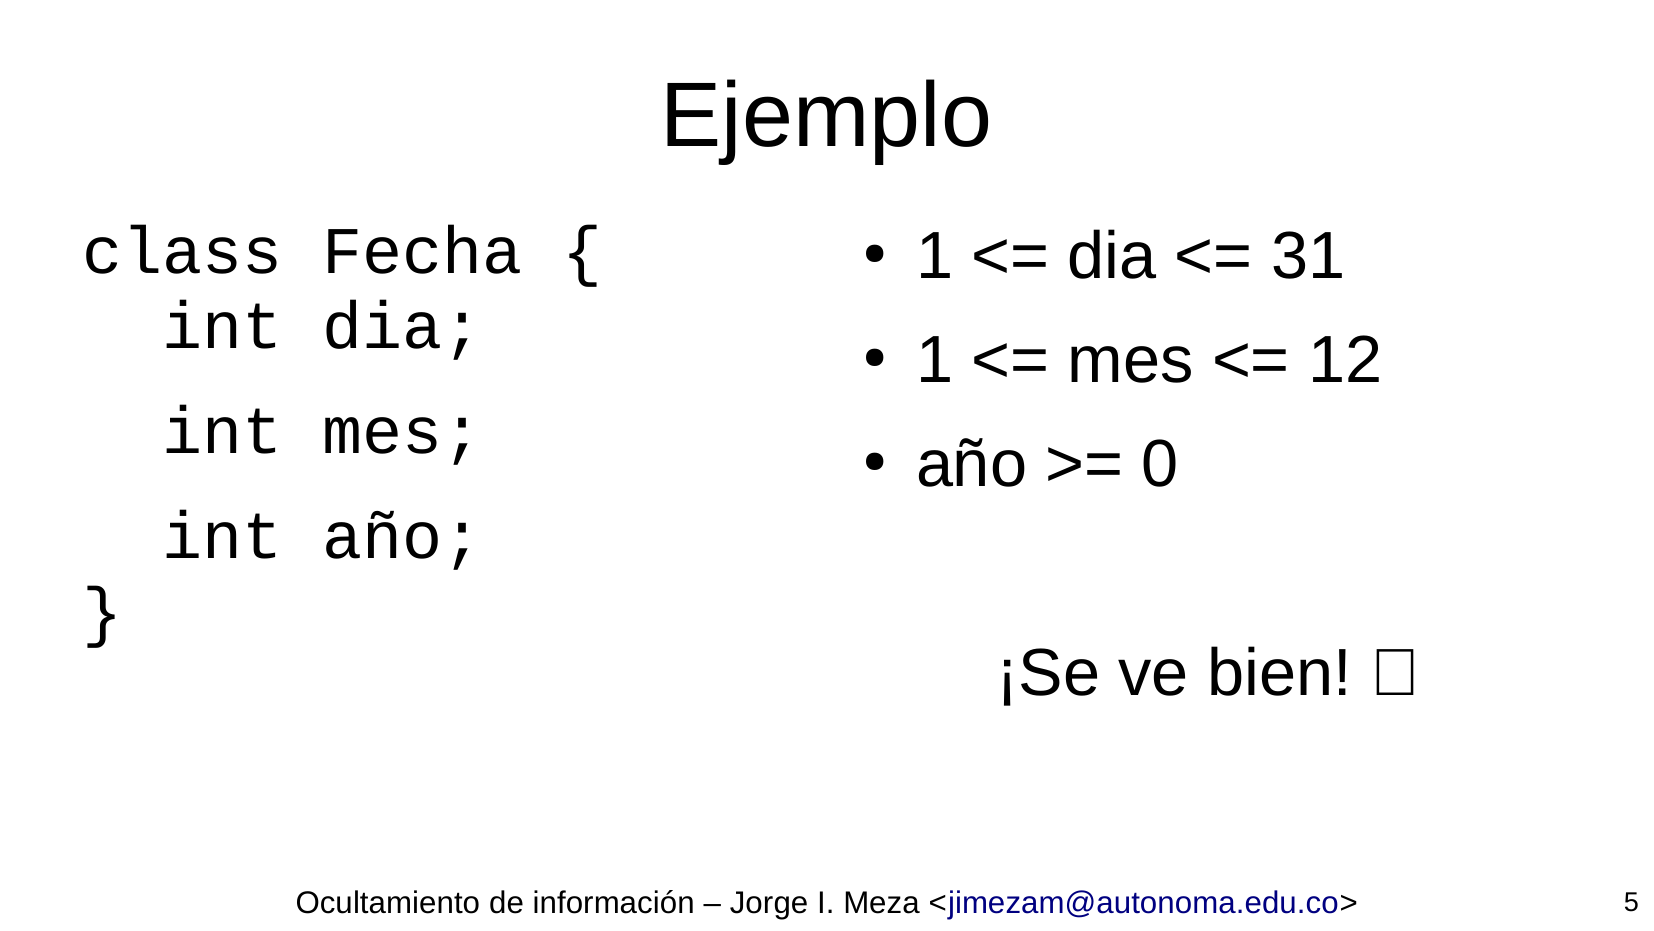

# Ejemplo
class Fecha {
 int dia;
 int mes;
 int año;
}
1 <= dia <= 31
1 <= mes <= 12
año >= 0
¡Se ve bien! 🧐